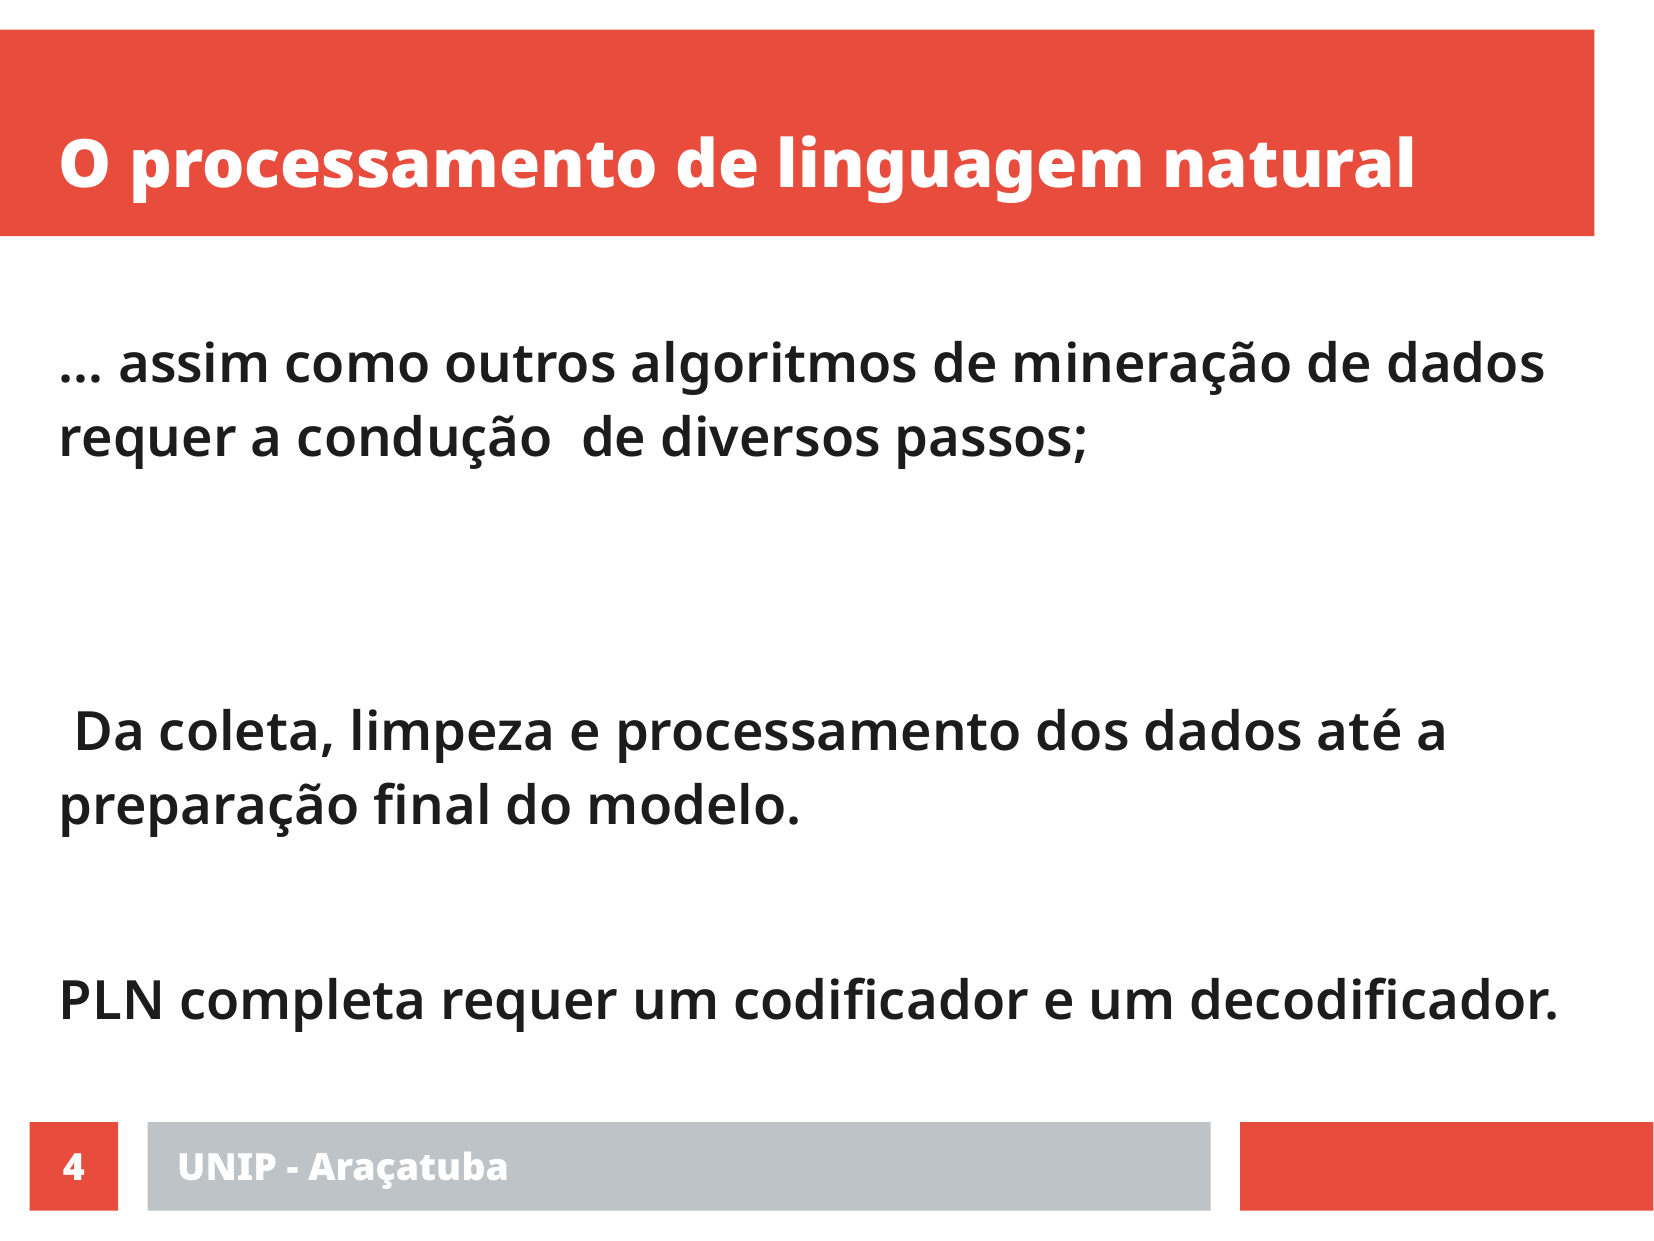

# O processamento de linguagem natural
… assim como outros algoritmos de mineração de dados requer a condução de diversos passos;
 Da coleta, limpeza e processamento dos dados até a preparação final do modelo.
PLN completa requer um codificador e um decodificador.
4
UNIP - Araçatuba